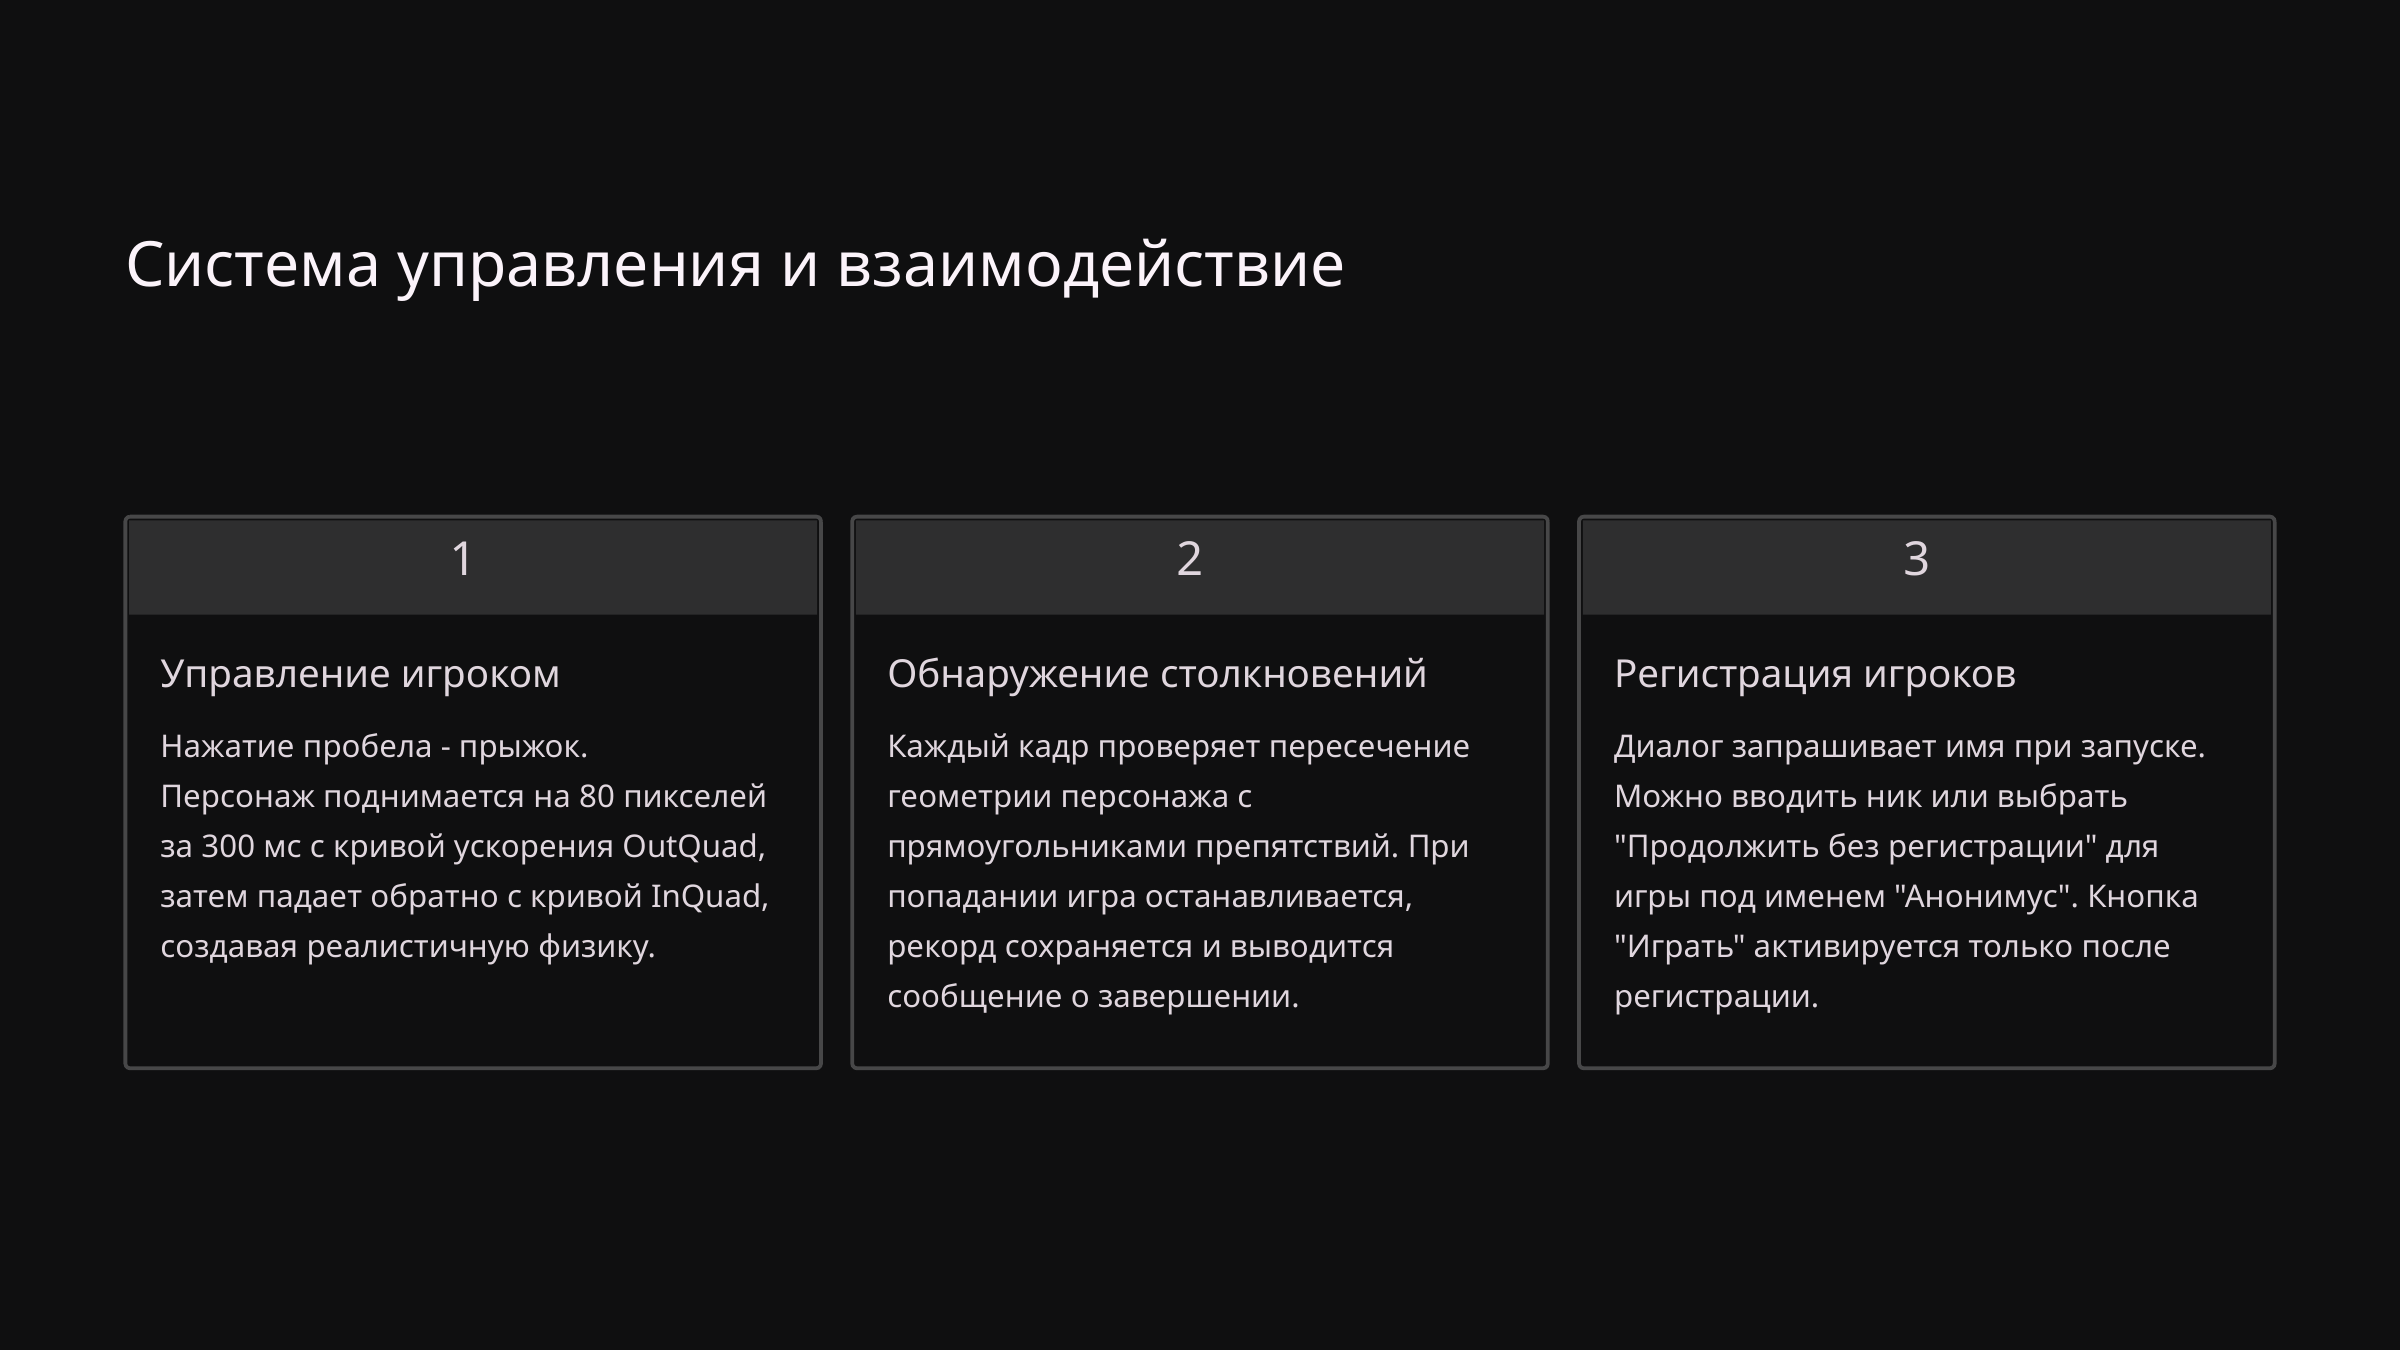

Система управления и взаимодействие
1
2
3
Управление игроком
Обнаружение столкновений
Регистрация игроков
Нажатие пробела - прыжок.
Персонаж поднимается на 80 пикселей за 300 мс с кривой ускорения OutQuad, затем падает обратно с кривой InQuad, создавая реалистичную физику.
Каждый кадр проверяет пересечение геометрии персонажа с прямоугольниками препятствий. При попадании игра останавливается, рекорд сохраняется и выводится сообщение о завершении.
Диалог запрашивает имя при запуске. Можно вводить ник или выбрать "Продолжить без регистрации" для игры под именем "Анонимус". Кнопка "Играть" активируется только после регистрации.